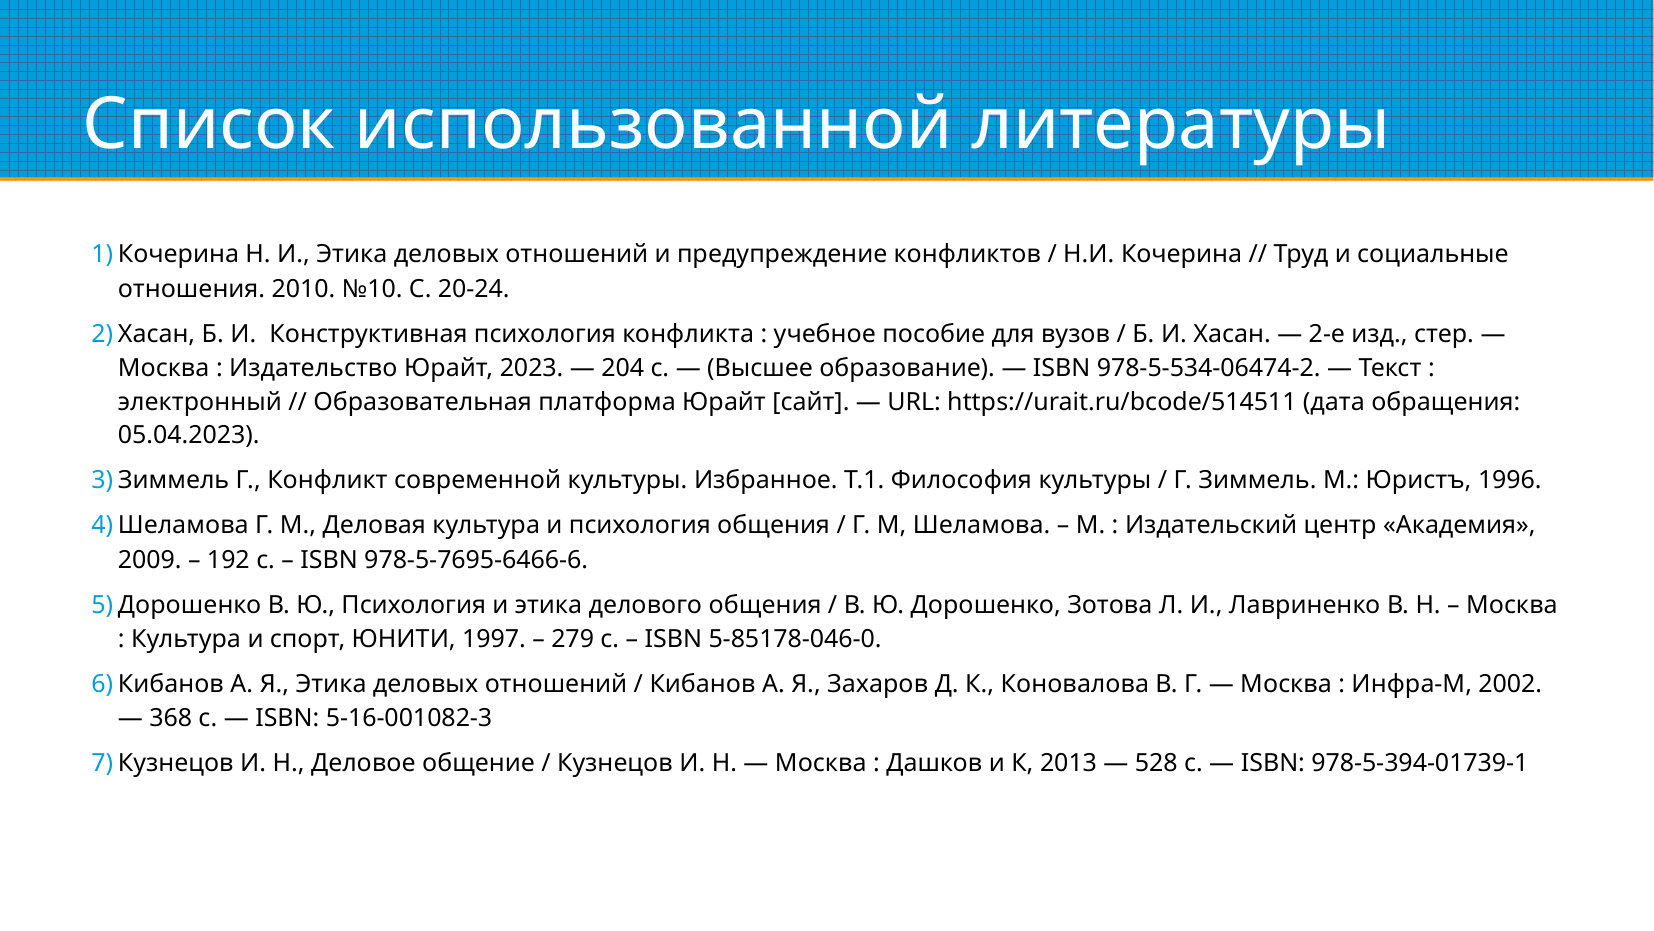

Список использованной литературы
# Кочерина Н. И., Этика деловых отношений и предупреждение конфликтов / Н.И. Кочерина // Труд и социальные отношения. 2010. №10. С. 20-24.
Хасан, Б. И. Конструктивная психология конфликта : учебное пособие для вузов / Б. И. Хасан. — 2-е изд., стер. — Москва : Издательство Юрайт, 2023. — 204 с. — (Высшее образование). — ISBN 978-5-534-06474-2. — Текст : электронный // Образовательная платформа Юрайт [сайт]. — URL: https://urait.ru/bcode/514511 (дата обращения: 05.04.2023).
Зиммель Г., Конфликт современной культуры. Избранное. Т.1. Философия культуры / Г. Зиммель. М.: Юристъ, 1996.
Шеламова Г. М., Деловая культура и психология общения / Г. М, Шеламова. – М. : Издательский центр «Академия», 2009. – 192 с. – ISBN 978-5-7695-6466-6.
Дорошенко В. Ю., Психология и этика делового общения / В. Ю. Дорошенко, Зотова Л. И., Лавриненко В. Н. – Москва : Культура и спорт, ЮНИТИ, 1997. – 279 с. – ISBN 5-85178-046-0.
Кибанов А. Я., Этика деловых отношений / Кибанов А. Я., Захаров Д. К., Коновалова В. Г. — Москва : Инфра-М, 2002. — 368 с. — ISBN: 5-16-001082-3
Кузнецов И. Н., Деловое общение / Кузнецов И. Н. — Москва : Дашков и К, 2013 — 528 с. — ISBN: 978-5-394-01739-1